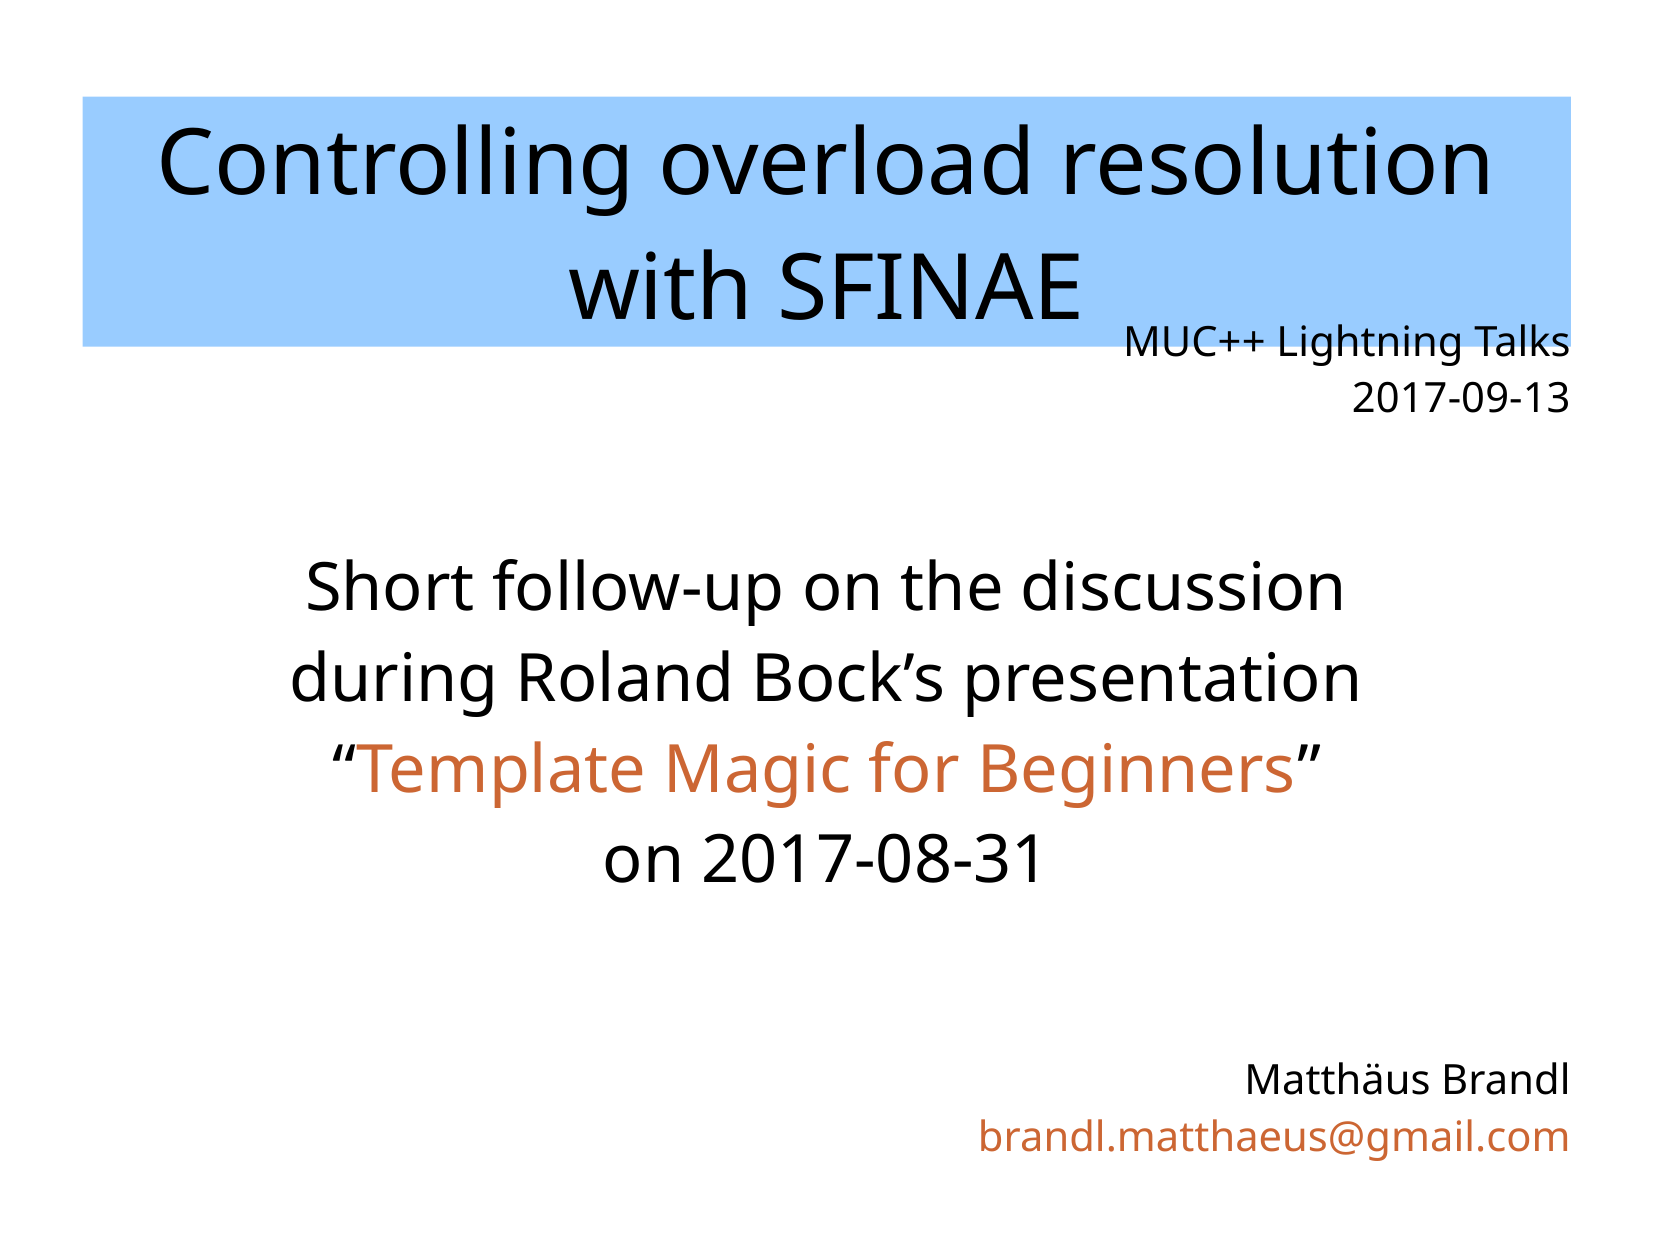

# Controlling overload resolution with SFINAE
MUC++ Lightning Talks
2017-09-13
Short follow-up on the discussion
during Roland Bock’s presentation
“Template Magic for Beginners”
on 2017-08-31
Matthäus Brandl
brandl.matthaeus@gmail.com